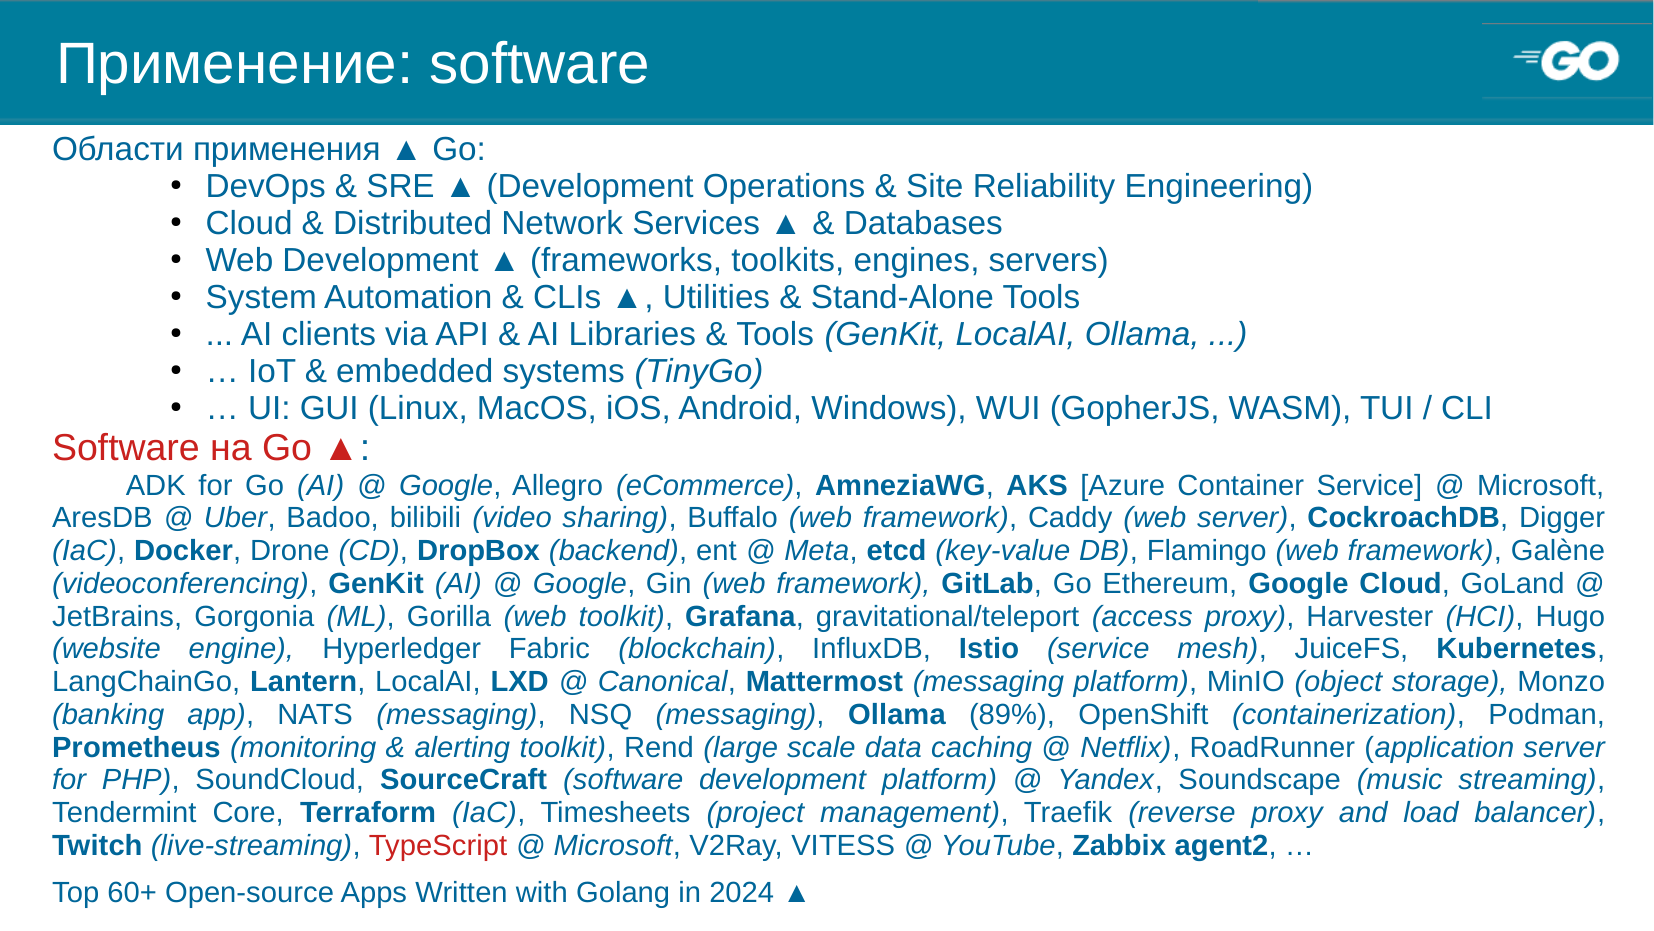

Применение: software
Области применения ▲ Go:
DevOps & SRE ▲ (Development Operations & Site Reliability Engineering)
Cloud & Distributed Network Services ▲ & Databases
Web Development ▲ (frameworks, toolkits, engines, servers)
System Automation & CLIs ▲, Utilities & Stand-Alone Tools
... AI clients via API & AI Libraries & Tools (GenKit, LocalAI, Ollama, ...)
… IoT & embedded systems (TinyGo)
… UI: GUI (Linux, MacOS, iOS, Android, Windows), WUI (GopherJS, WASM), TUI / CLI
Software на Go ▲:
	ADK for Go (AI) @ Google, Allegro (eCommerce), AmneziaWG, AKS [Azure Container Service] @ Microsoft, AresDB @ Uber, Badoo, bilibili (video sharing), Buffalo (web framework), Caddy (web server), CockroachDB, Digger (IaC), Docker, Drone (CD), DropBox (backend), ent @ Meta, etcd (key-value DB), Flamingo (web framework), Galène (videoconferencing), GenKit (AI) @ Google, Gin (web framework), GitLab, Go Ethereum, Google Cloud, GoLand @ JetBrains, Gorgonia (ML), Gorilla (web toolkit), Grafana, gravitational/teleport (access proxy), Harvester (HCI), Hugo (website engine), Hyperledger Fabric (blockchain), InfluxDB, Istio (service mesh), JuiceFS, Kubernetes, LangChainGo, Lantern, LocalAI, LXD @ Canonical, Mattermost (messaging platform), MinIO (object storage), Monzo (banking app), NATS (messaging), NSQ (messaging), Ollama (89%), OpenShift (containerization), Podman, Prometheus (monitoring & alerting toolkit), Rend (large scale data caching @ Netflix), RoadRunner (application server for PHP), SoundCloud, SourceCraft (software development platform) @ Yandex, Soundscape (music streaming), Tendermint Core, Terraform (IaC), Timesheets (project management), Traefik (reverse proxy and load balancer), Twitch (live-streaming), TypeScript @ Microsoft, V2Ray, VITESS @ YouTube, Zabbix agent2, …
Top 60+ Open-source Apps Written with Golang in 2024 ▲